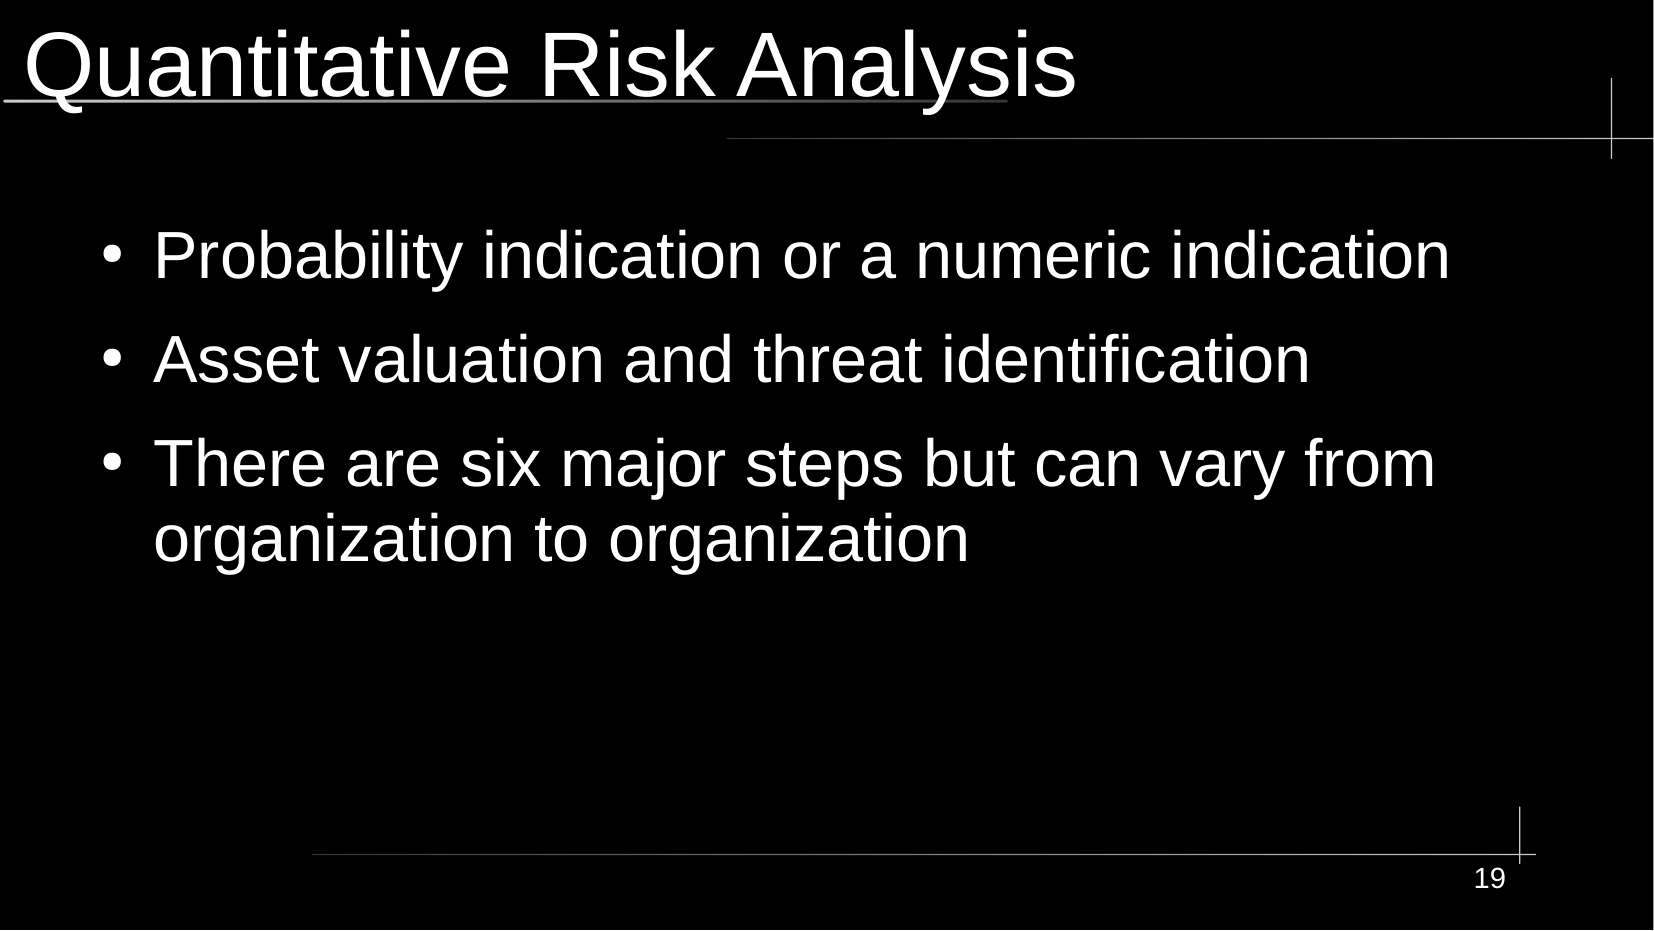

# Quantitative Risk Analysis
Probability indication or a numeric indication
Asset valuation and threat identification
There are six major steps but can vary from organization to organization
19